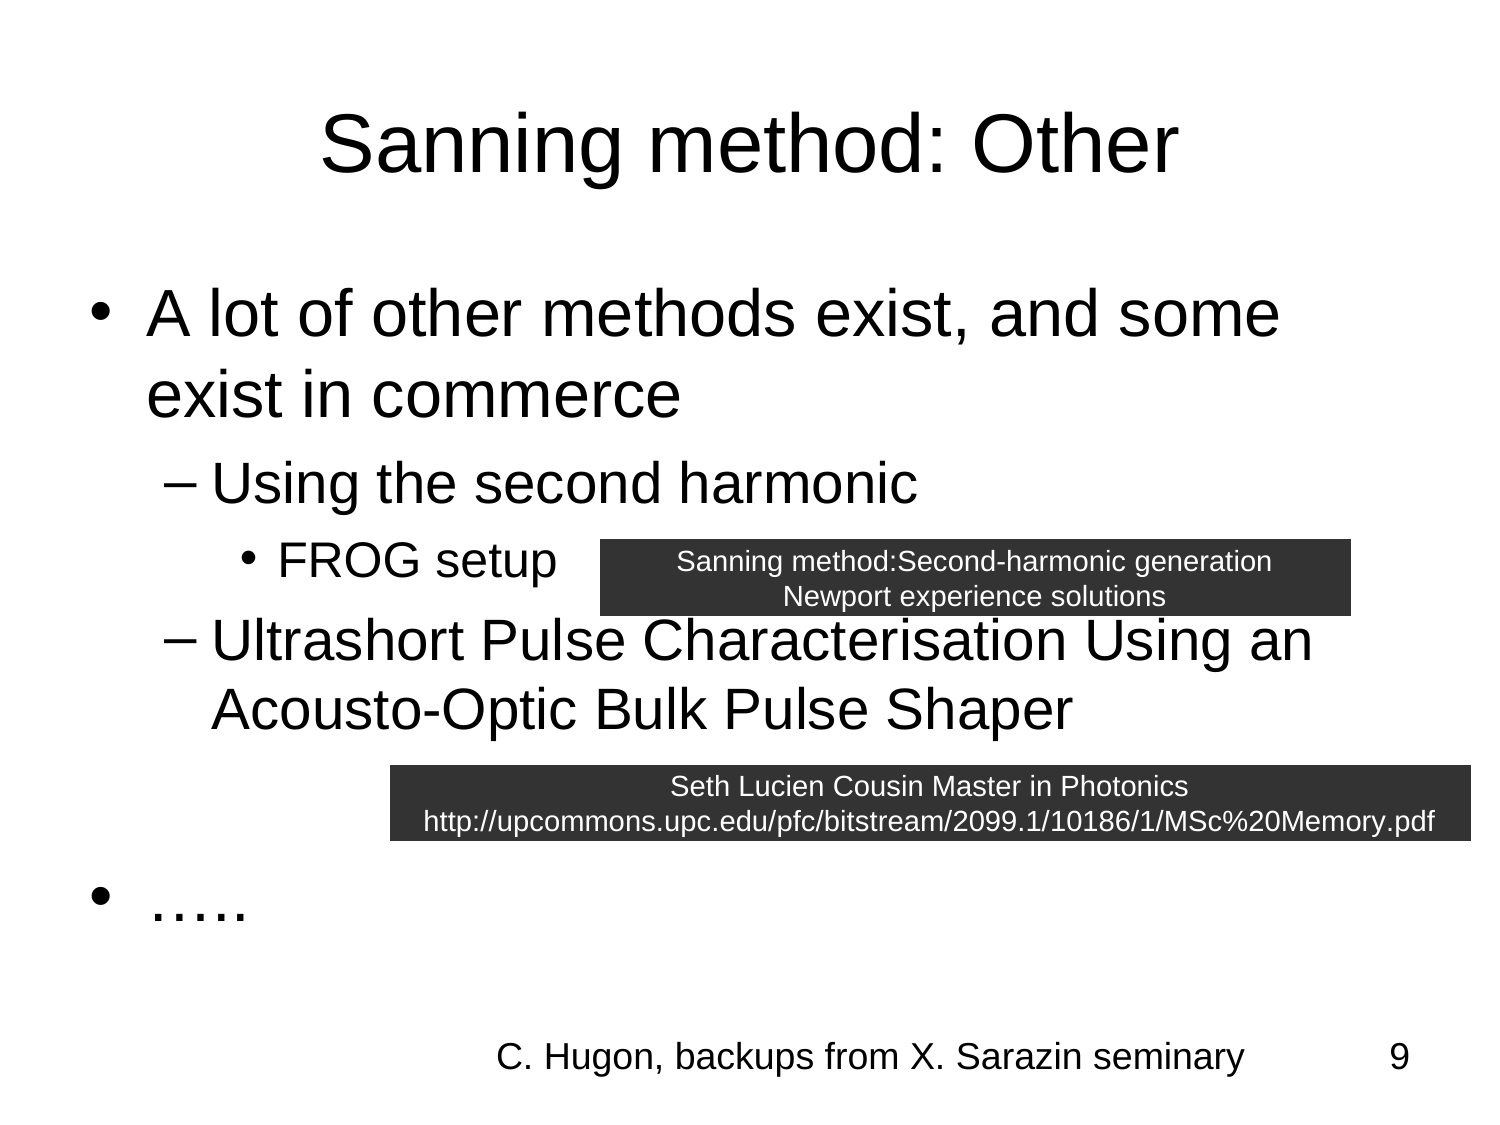

# Sanning method: Other
A lot of other methods exist, and some exist in commerce
Using the second harmonic
FROG setup
Ultrashort Pulse Characterisation Using an Acousto-Optic Bulk Pulse Shaper
…..
Sanning method:Second-harmonic generation
Newport experience solutions
Seth Lucien Cousin Master in Photonics
http://upcommons.upc.edu/pfc/bitstream/2099.1/10186/1/MSc%20Memory.pdf
C. Hugon, backups from X. Sarazin seminary
9